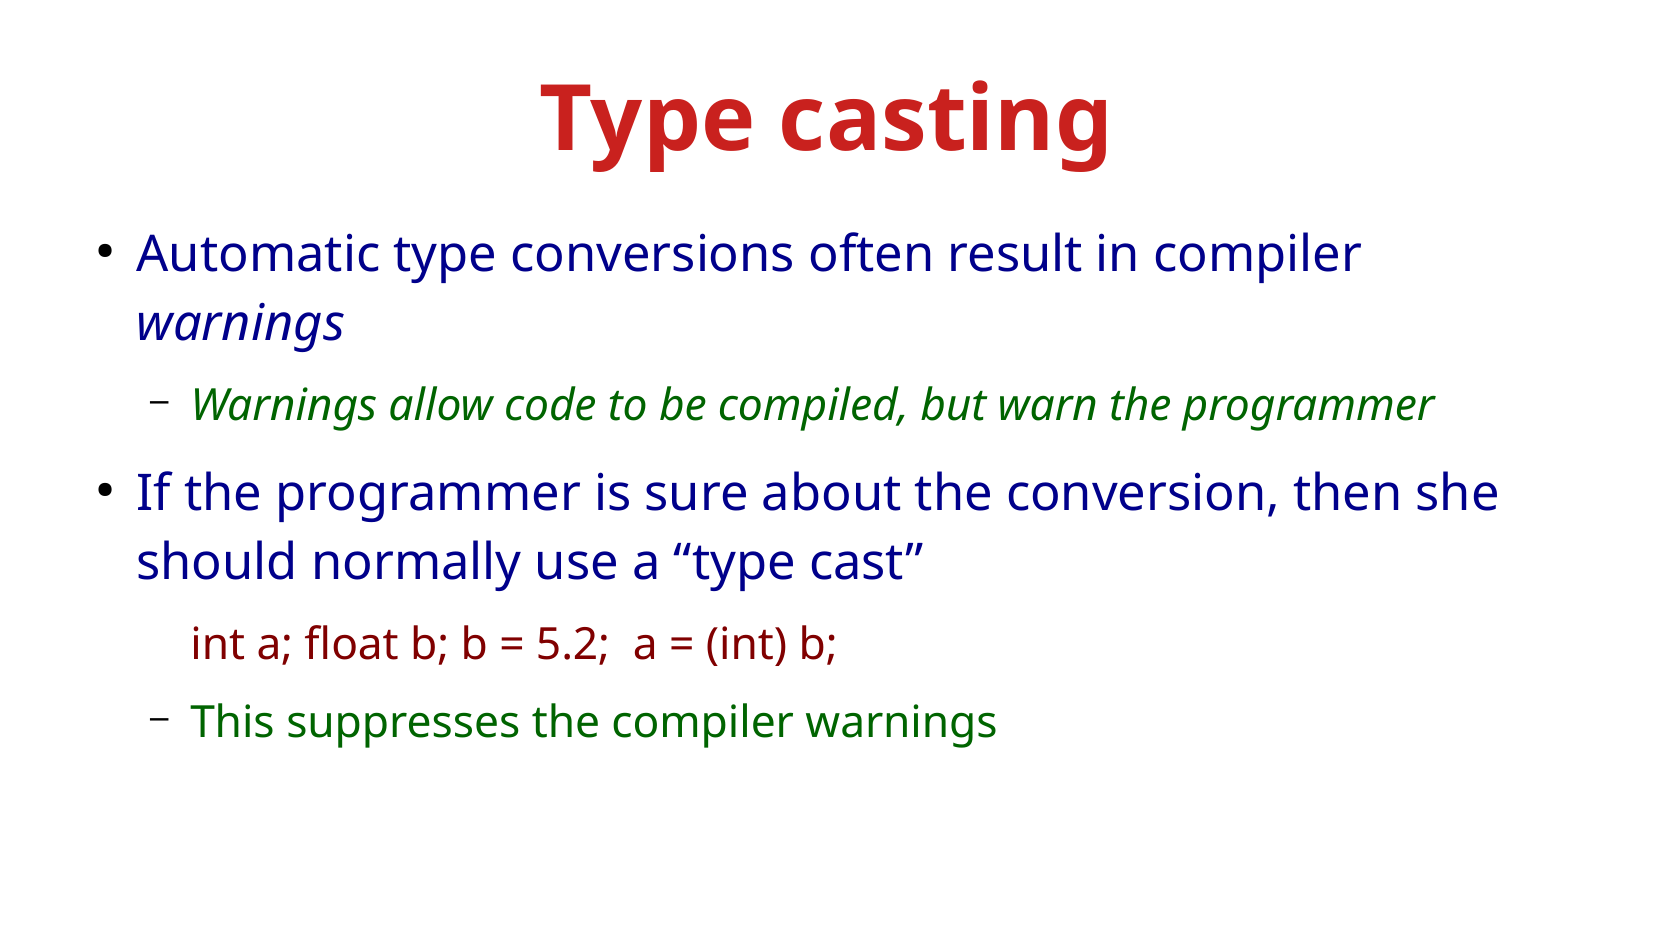

# Type casting
Automatic type conversions often result in compiler warnings
Warnings allow code to be compiled, but warn the programmer
If the programmer is sure about the conversion, then she should normally use a “type cast”
int a; float b; b = 5.2; a = (int) b;
This suppresses the compiler warnings